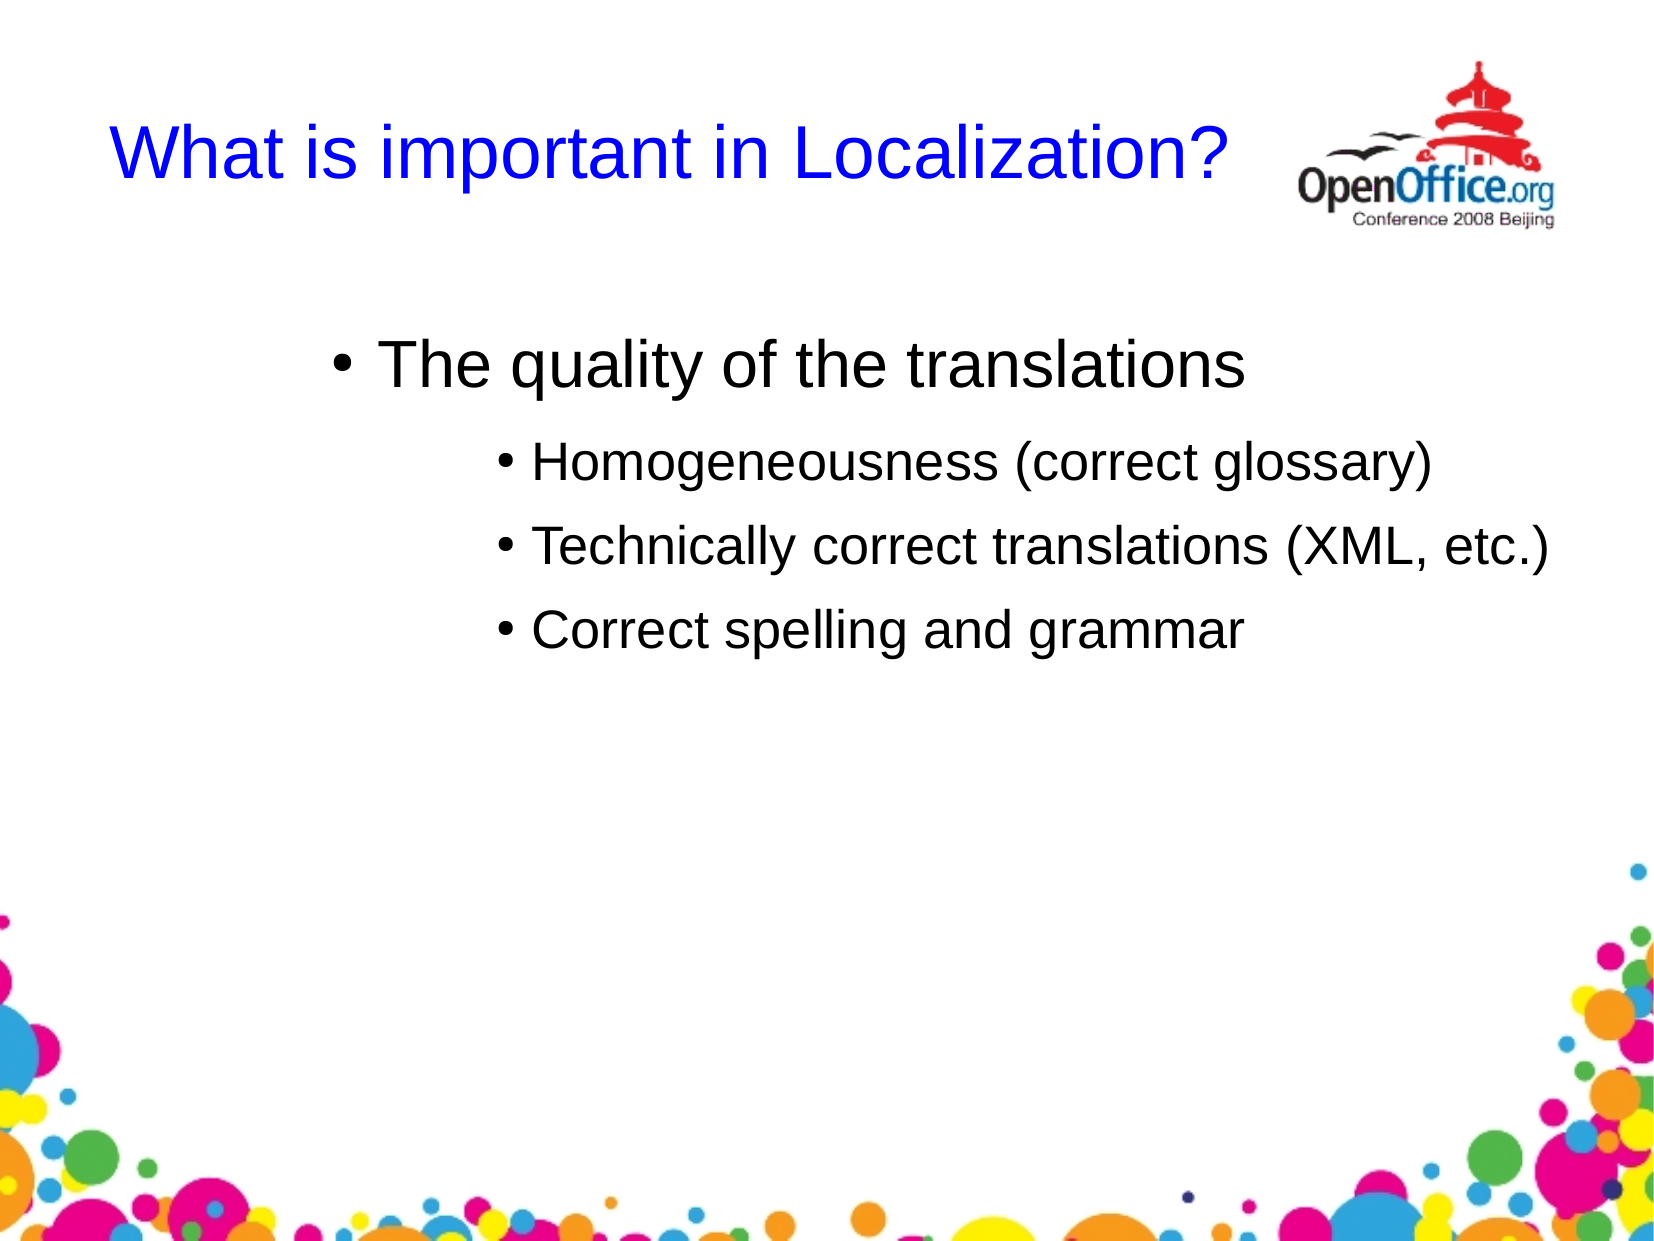

# What is important in Localization?
The quality of the translations
Homogeneousness (correct glossary)
Technically correct translations (XML, etc.)
Correct spelling and grammar